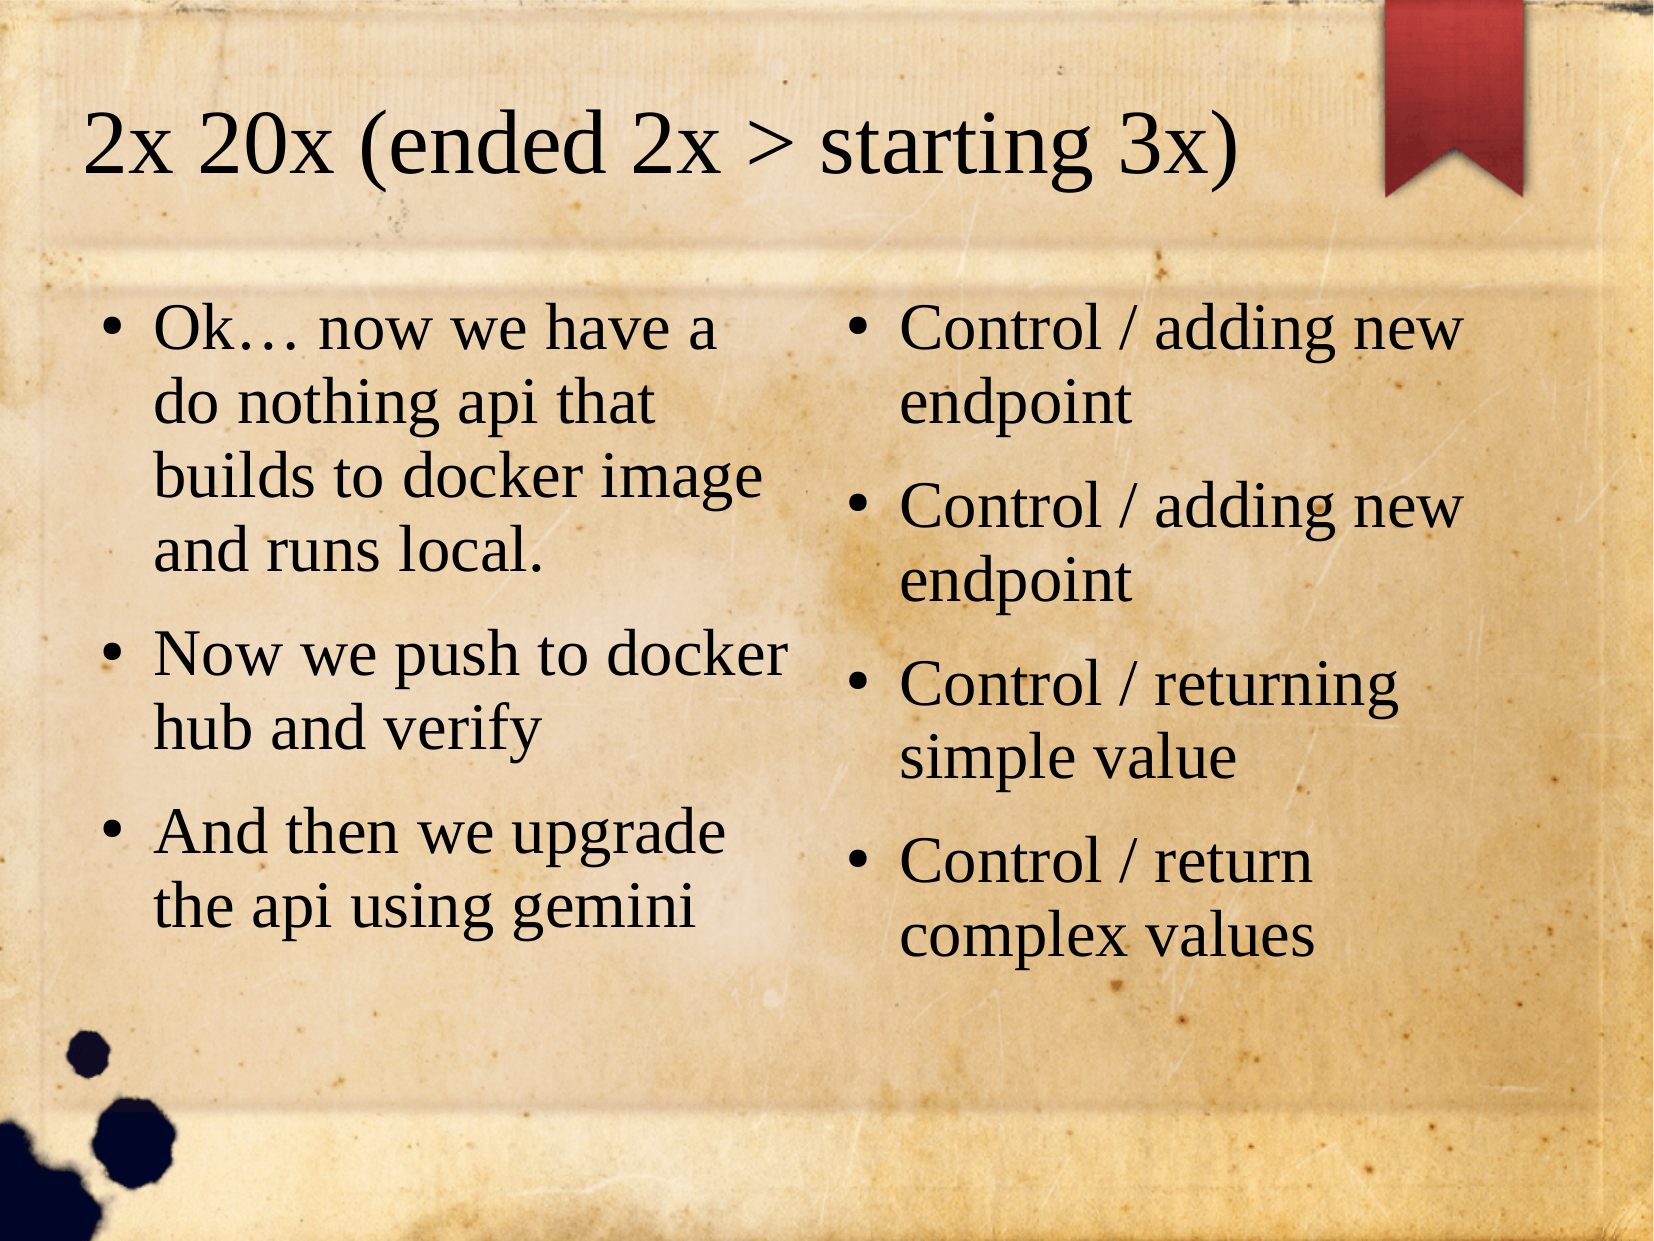

# 2x 20x (ended 2x > starting 3x)
Ok… now we have a do nothing api that builds to docker image and runs local.
Now we push to docker hub and verify
And then we upgrade the api using gemini
Control / adding new endpoint
Control / adding new endpoint
Control / returning simple value
Control / return complex values